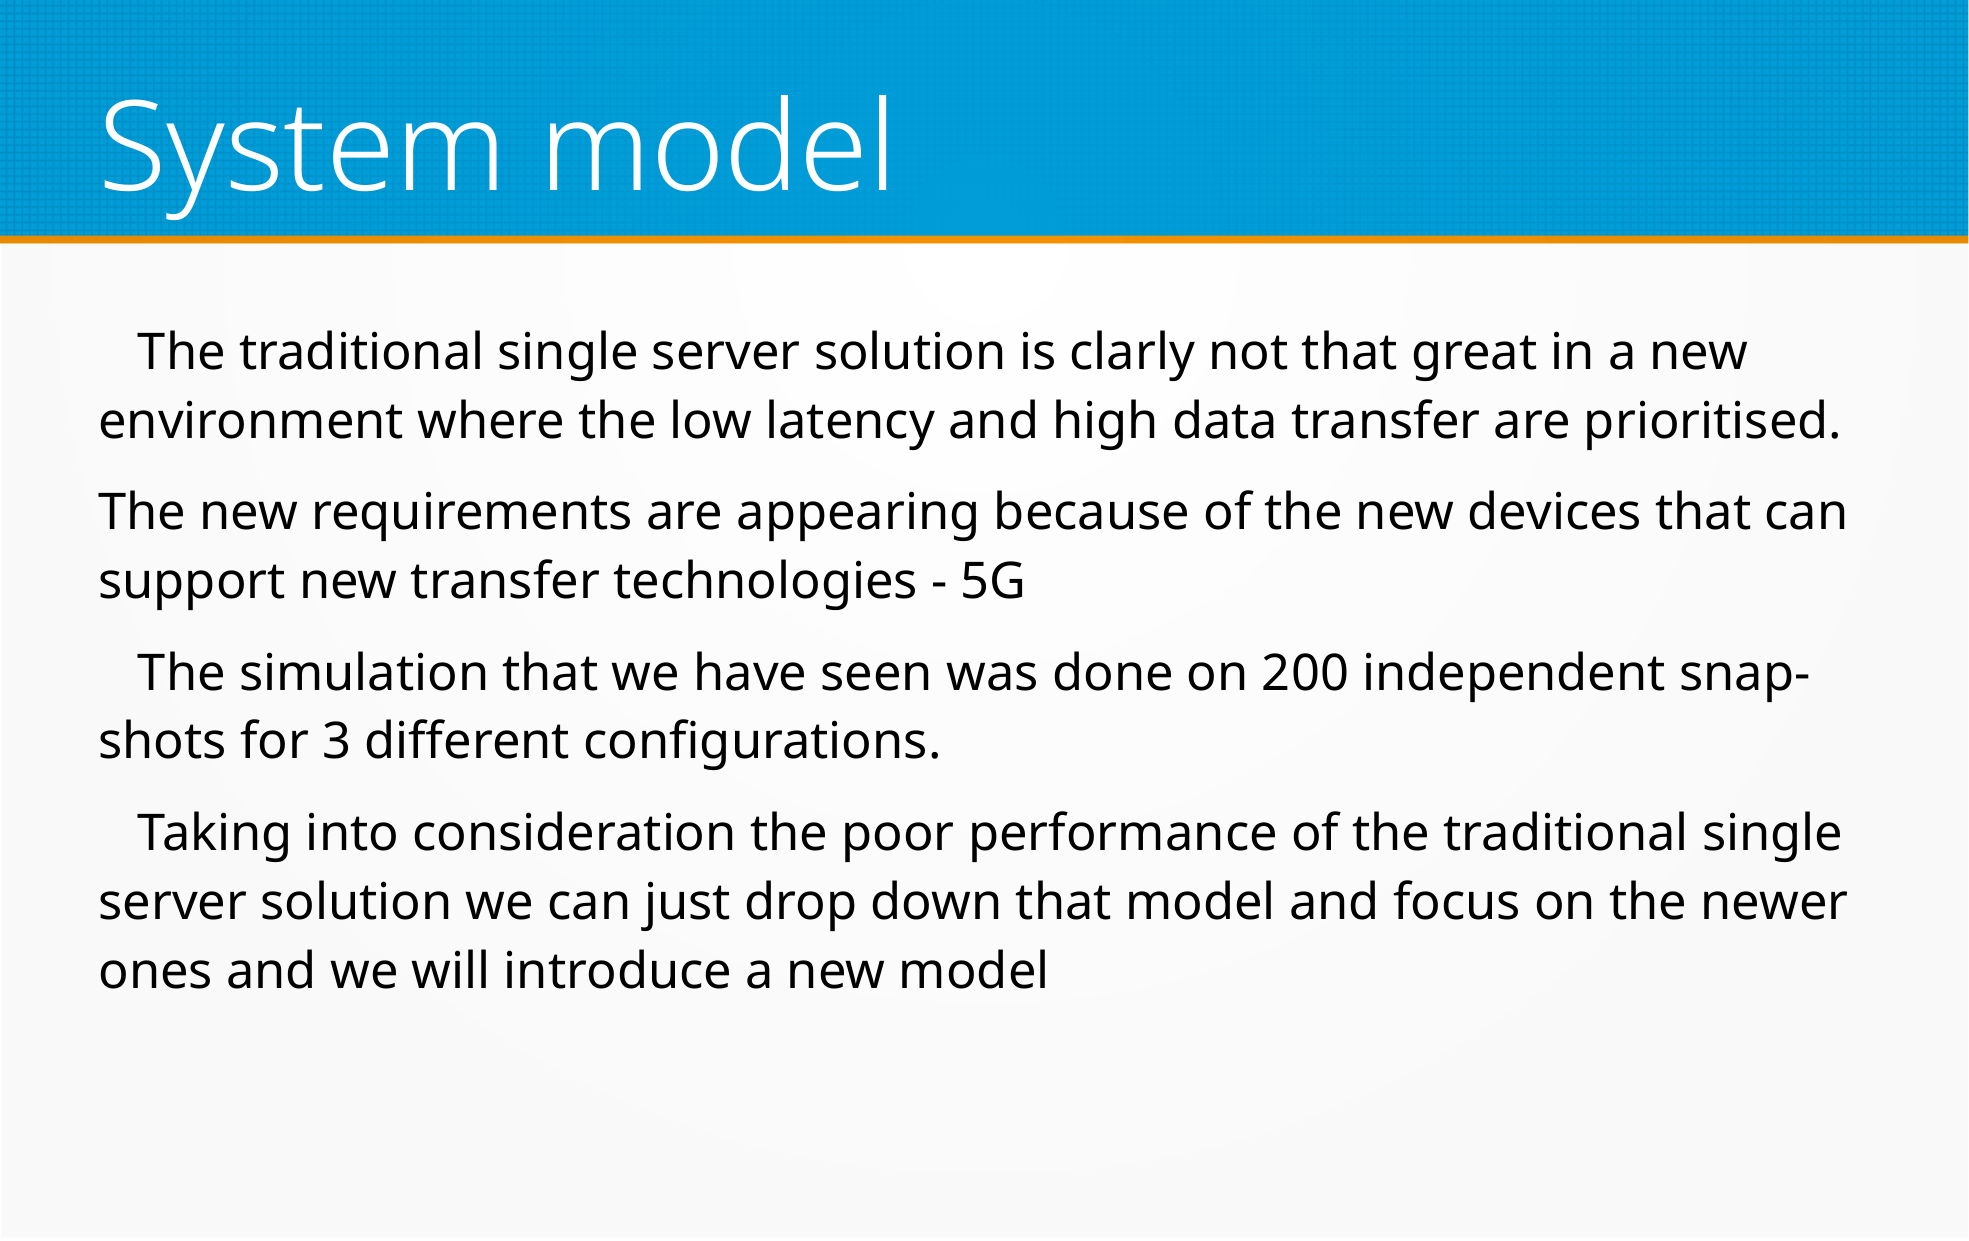

# System model
 The traditional single server solution is clarly not that great in a new environment where the low latency and high data transfer are prioritised.
The new requirements are appearing because of the new devices that can support new transfer technologies - 5G
 The simulation that we have seen was done on 200 independent snap-shots for 3 different configurations.
 Taking into consideration the poor performance of the traditional single server solution we can just drop down that model and focus on the newer ones and we will introduce a new model